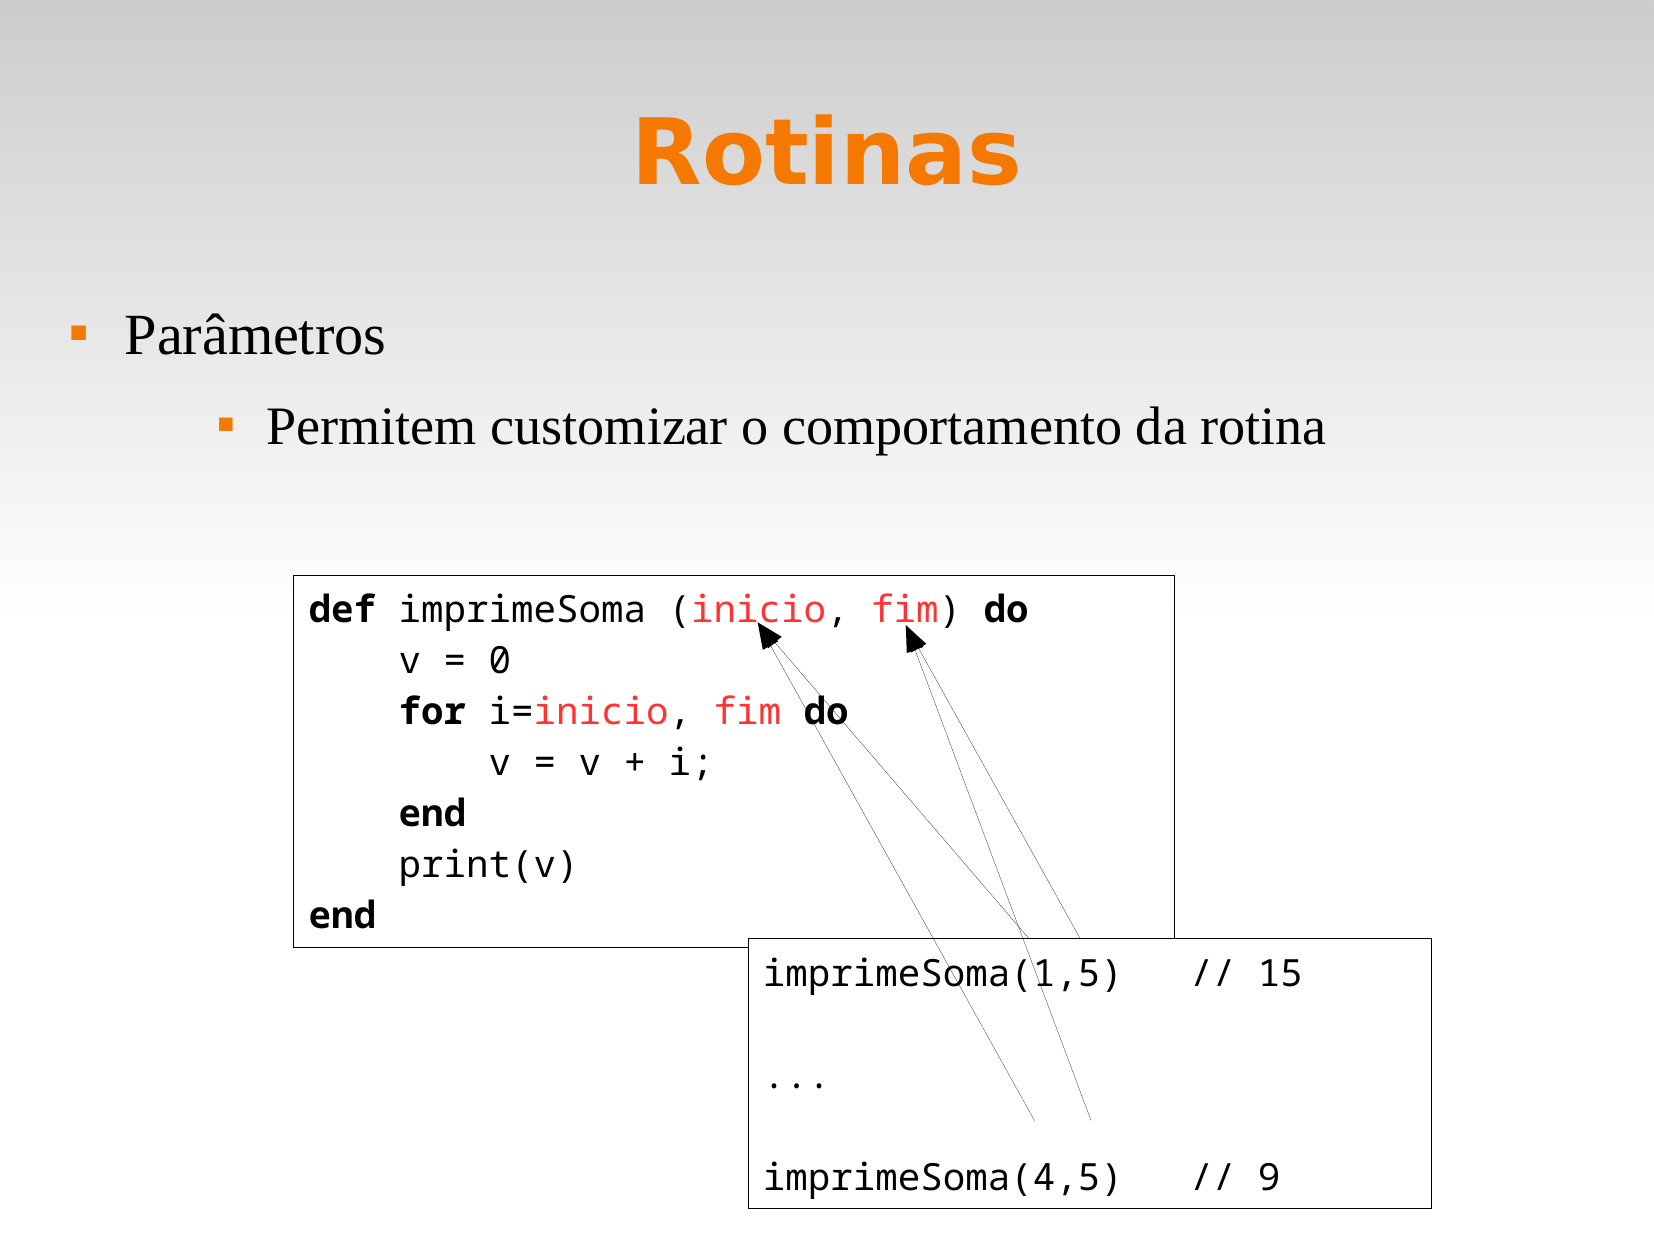

# Rotinas
Parâmetros
Permitem customizar o comportamento da rotina
def imprimeSoma (inicio, fim) do
 v = 0
 for i=inicio, fim do
 v = v + i;
 end
 print(v)
end
imprimeSoma(1,5) // 15
...
imprimeSoma(4,5) // 9